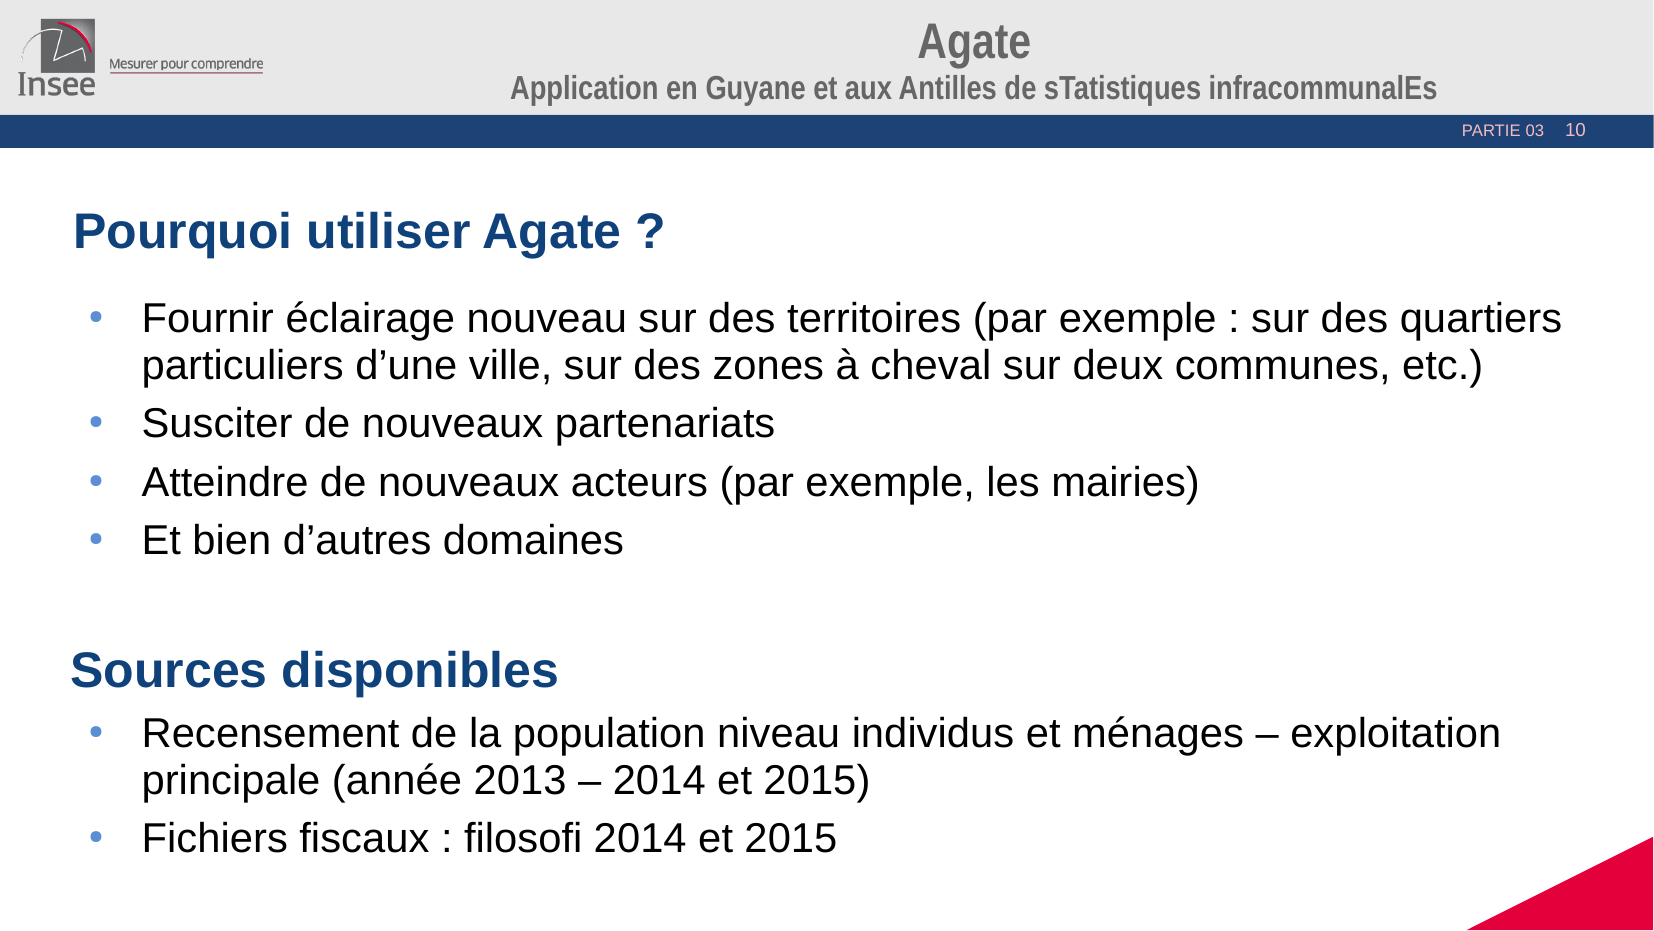

# Agate Application en Guyane et aux Antilles de sTatistiques infracommunalEs
PARTIE 03
10
Pourquoi utiliser Agate ?
Fournir éclairage nouveau sur des territoires (par exemple : sur des quartiers particuliers d’une ville, sur des zones à cheval sur deux communes, etc.)
Susciter de nouveaux partenariats
Atteindre de nouveaux acteurs (par exemple, les mairies)
Et bien d’autres domaines
Sources disponibles
Recensement de la population niveau individus et ménages – exploitation principale (année 2013 – 2014 et 2015)
Fichiers fiscaux : filosofi 2014 et 2015